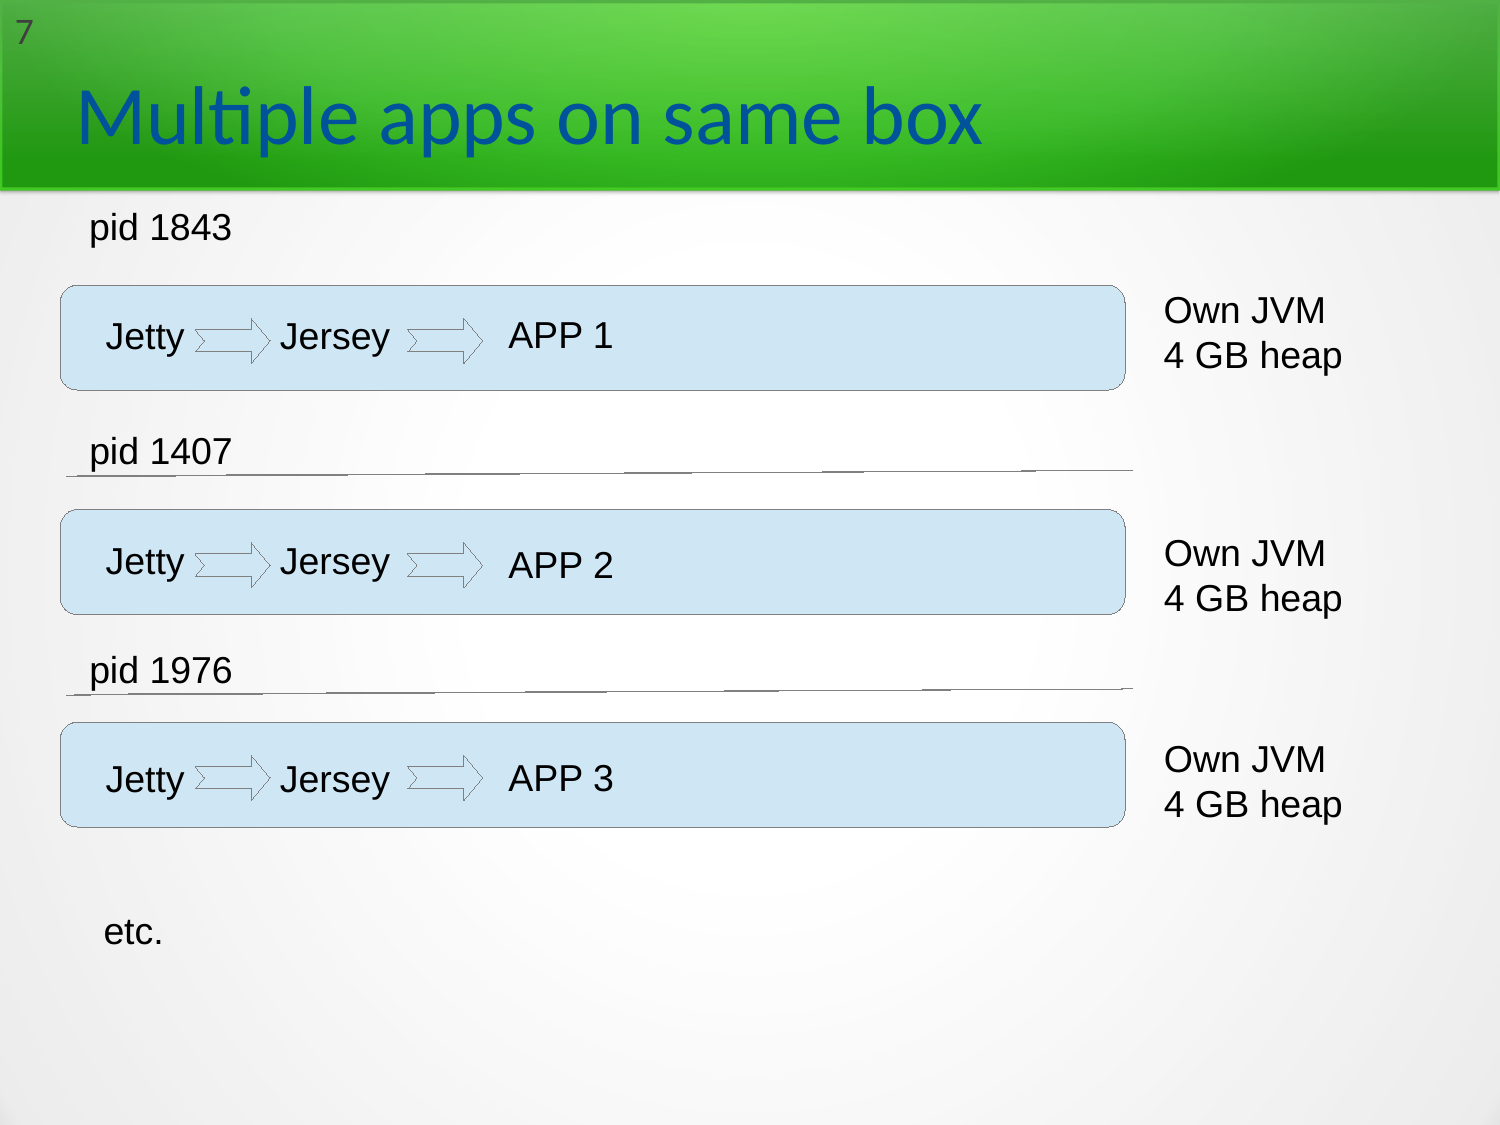

Multiple apps on same box
pid 1843
Own JVM
4 GB heap
APP 1
Jetty
Jersey
pid 1407
Own JVM
4 GB heap
Jetty
Jersey
APP 2
pid 1976
Own JVM
4 GB heap
APP 3
Jetty
Jersey
etc.